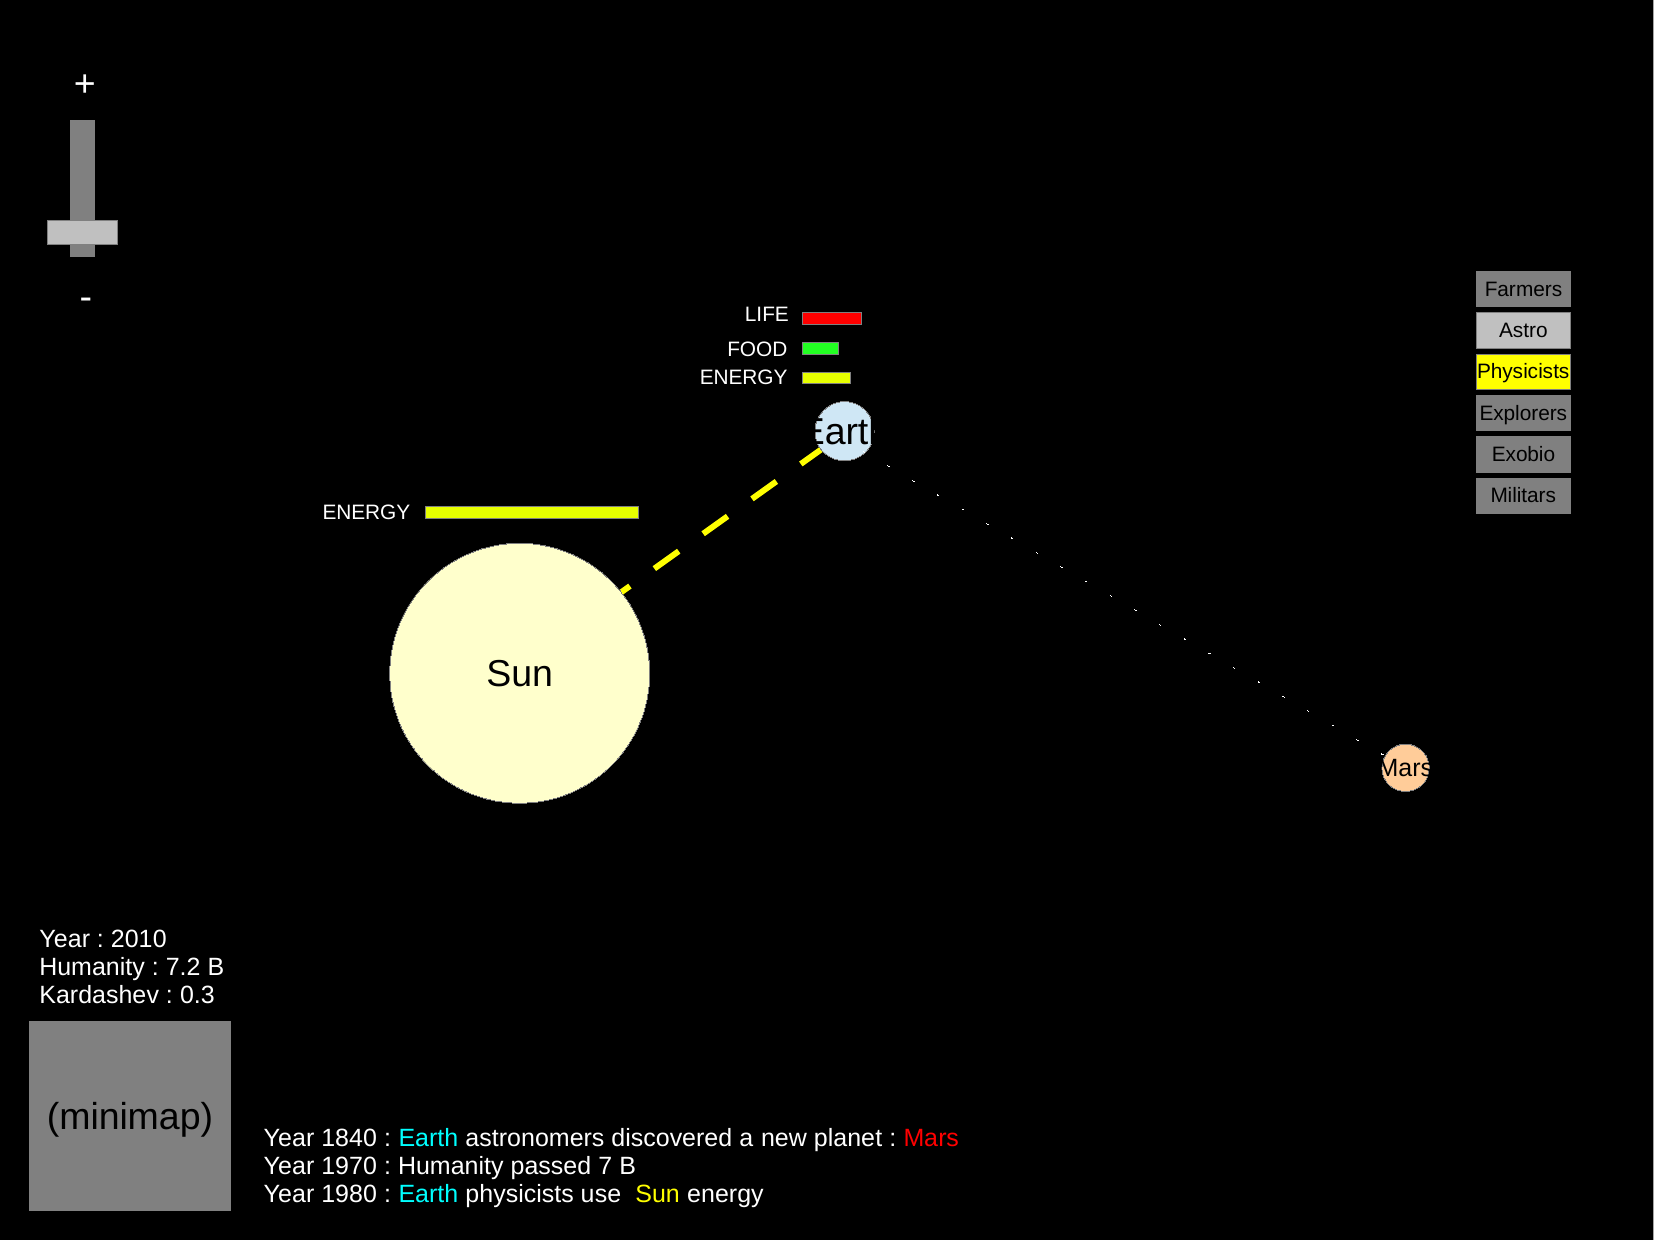

+
-
Farmers
LIFE
Astro
FOOD
Physicists
ENERGY
Explorers
Earth
Exobio
Militars
ENERGY
Sun
Mars
Year : 2010
Humanity : 7.2 B
Kardashev : 0.3
(minimap)
Year 1840 : Earth astronomers discovered a new planet : Mars
Year 1970 : Humanity passed 7 B
Year 1980 : Earth physicists use Sun energy